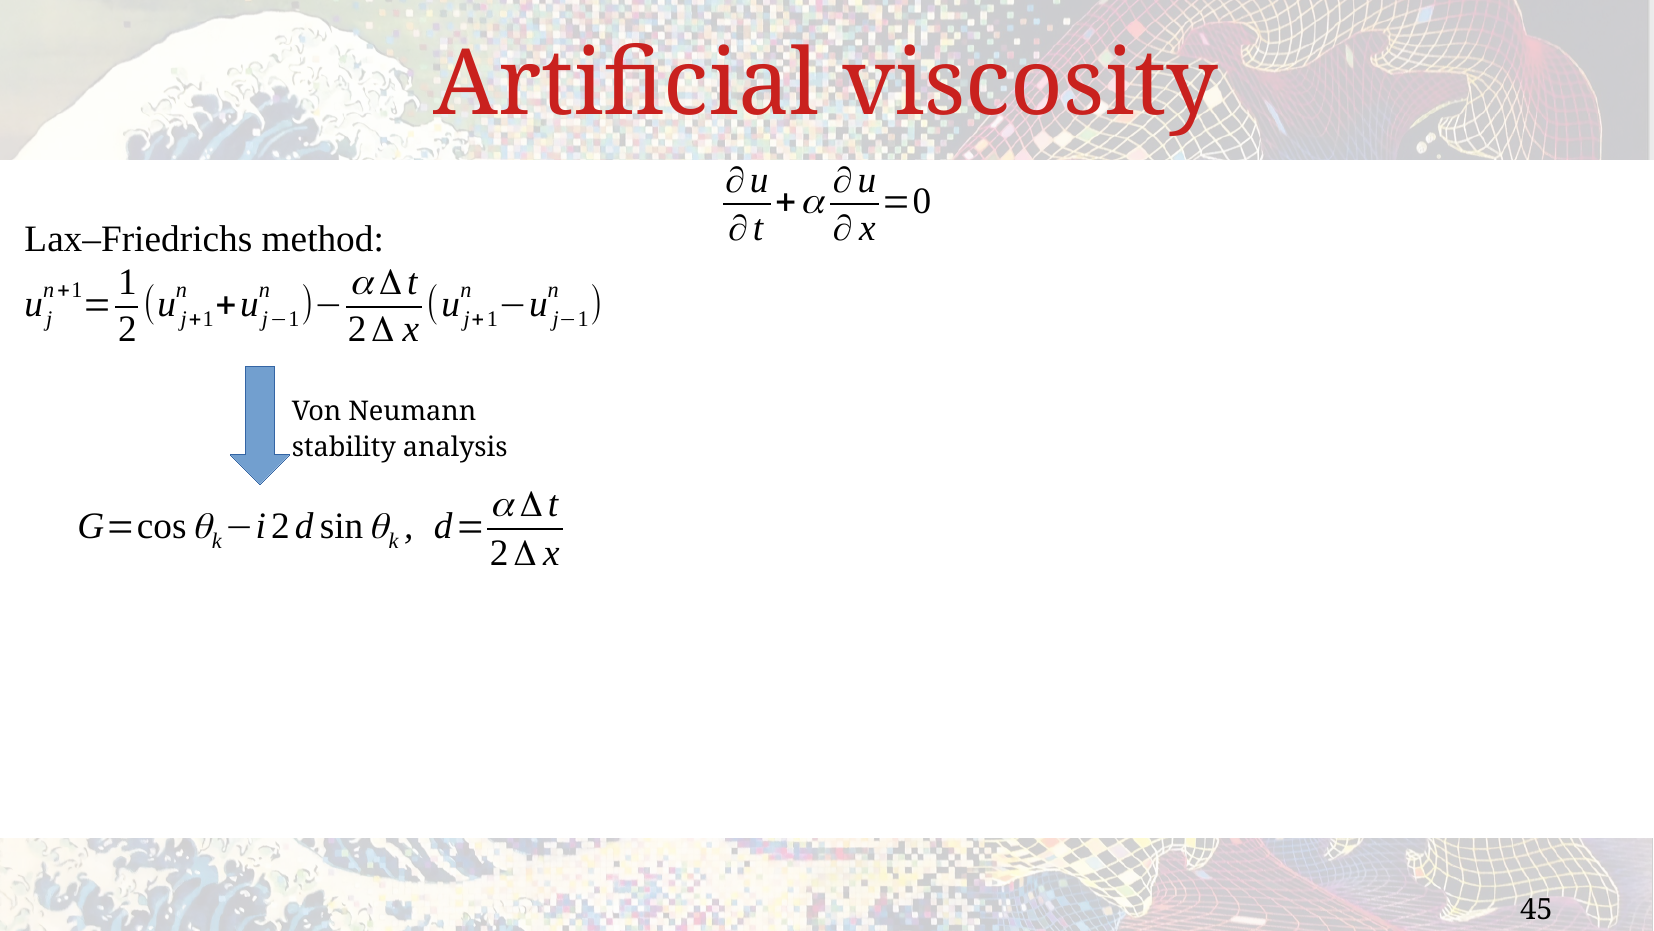

# Artificial viscosity
Von Neumann
stability analysis